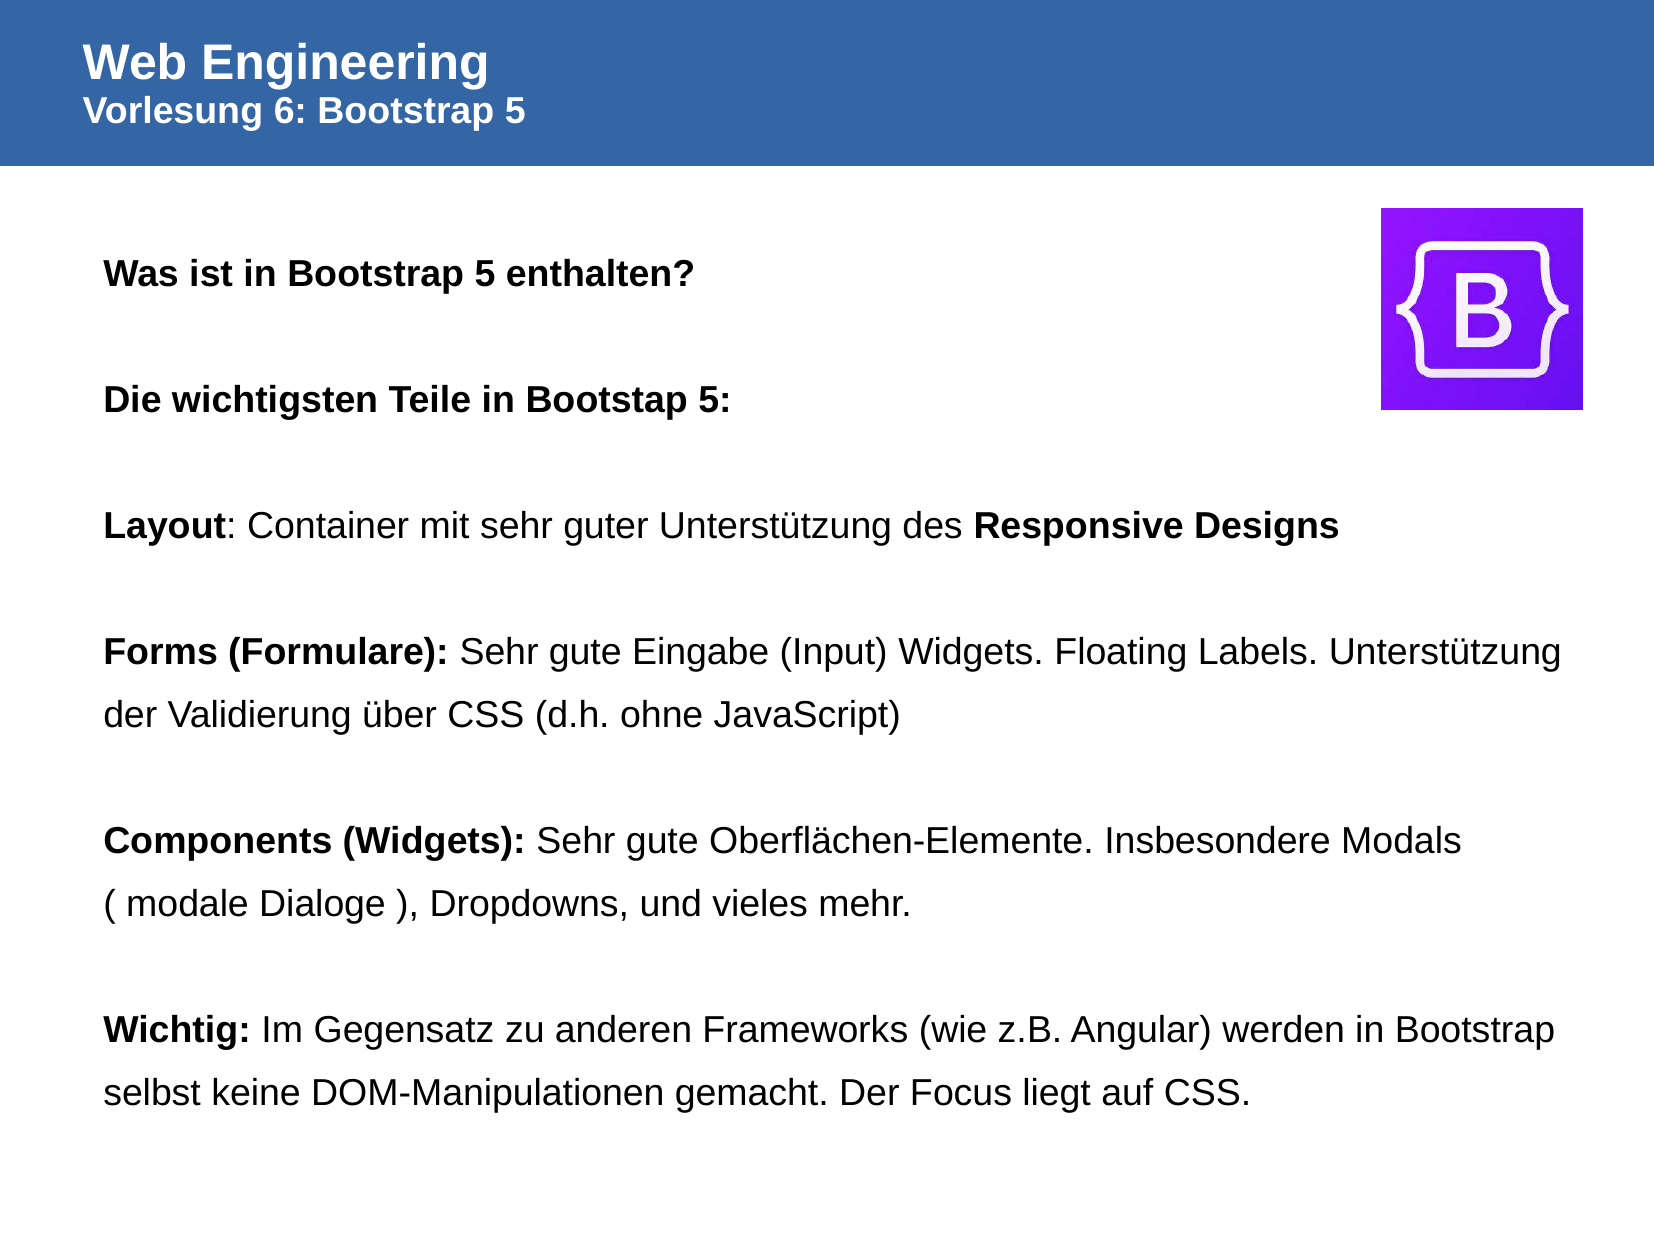

# Web Engineering Vorlesung 6: Bootstrap 5
Was ist in Bootstrap 5 enthalten?
Die wichtigsten Teile in Bootstap 5:
Layout: Container mit sehr guter Unterstützung des Responsive Designs
Forms (Formulare): Sehr gute Eingabe (Input) Widgets. Floating Labels. Unterstützung der Validierung über CSS (d.h. ohne JavaScript)
Components (Widgets): Sehr gute Oberflächen-Elemente. Insbesondere Modals ( modale Dialoge ), Dropdowns, und vieles mehr.
Wichtig: Im Gegensatz zu anderen Frameworks (wie z.B. Angular) werden in Bootstrap selbst keine DOM-Manipulationen gemacht. Der Focus liegt auf CSS.